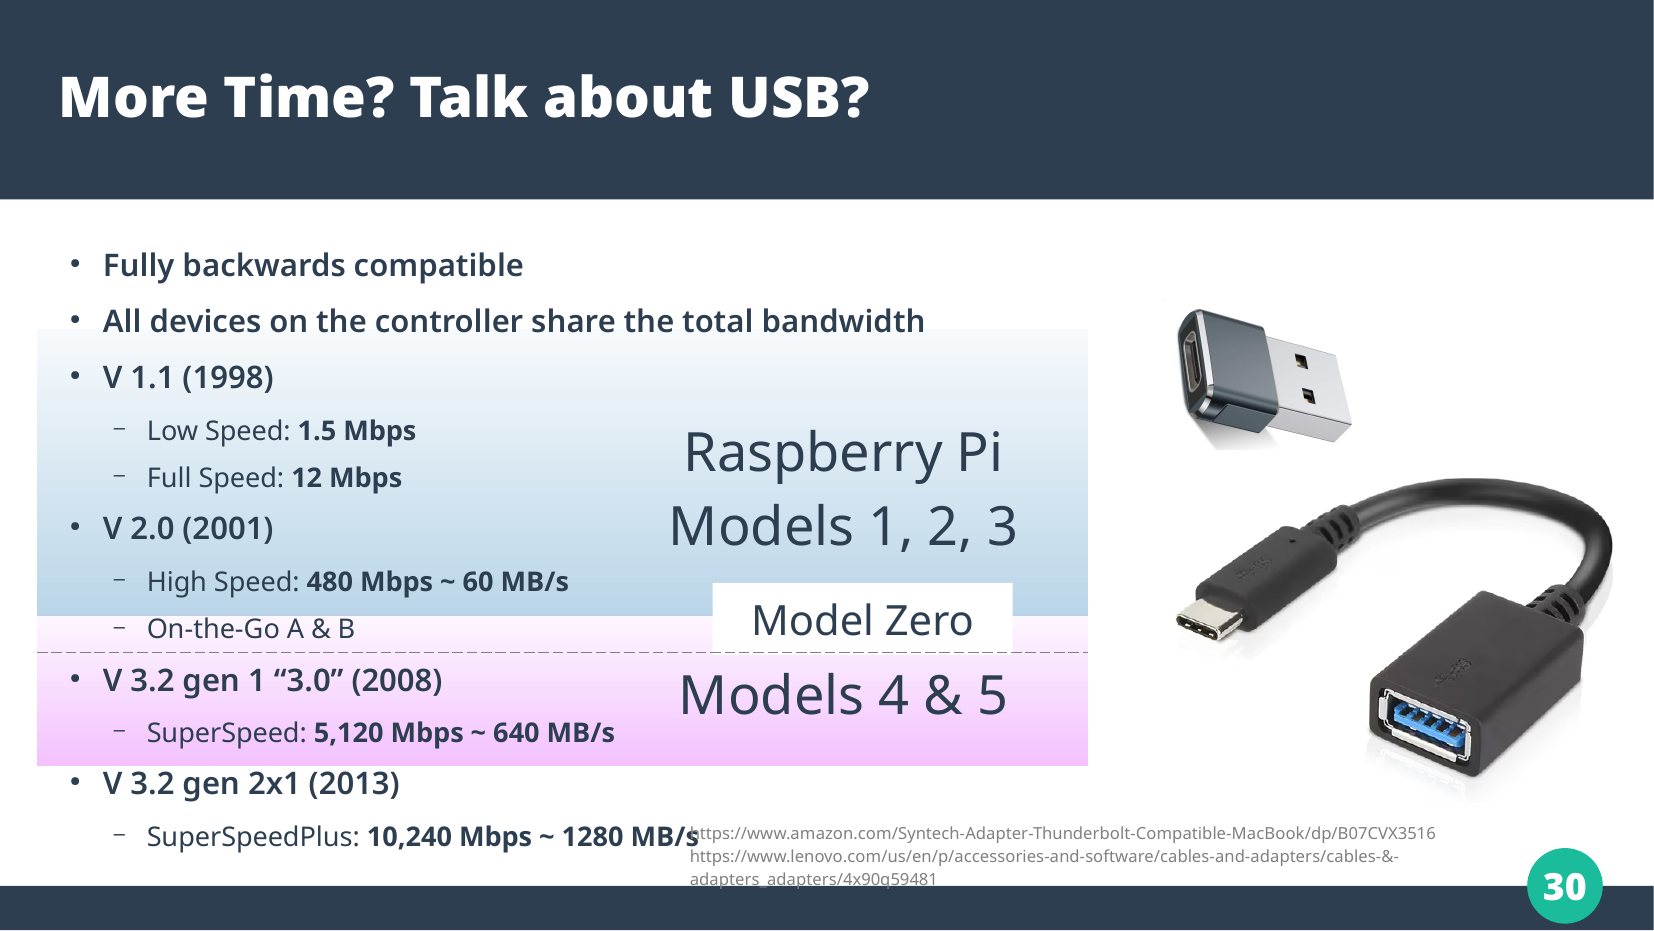

# More Time? Talk about USB?
Fully backwards compatible
All devices on the controller share the total bandwidth
V 1.1 (1998)
Low Speed: 1.5 Mbps
Full Speed: 12 Mbps
V 2.0 (2001)
High Speed: 480 Mbps ~ 60 MB/s
On-the-Go A & B
V 3.2 gen 1 “3.0” (2008)
SuperSpeed: 5,120 Mbps ~ 640 MB/s
V 3.2 gen 2x1 (2013)
SuperSpeedPlus: 10,240 Mbps ~ 1280 MB/s
Raspberry Pi
Models 1, 2, 3
Model Zero
Models 4 & 5
https://www.amazon.com/Syntech-Adapter-Thunderbolt-Compatible-MacBook/dp/B07CVX3516
https://www.lenovo.com/us/en/p/accessories-and-software/cables-and-adapters/cables-&-adapters_adapters/4x90q59481